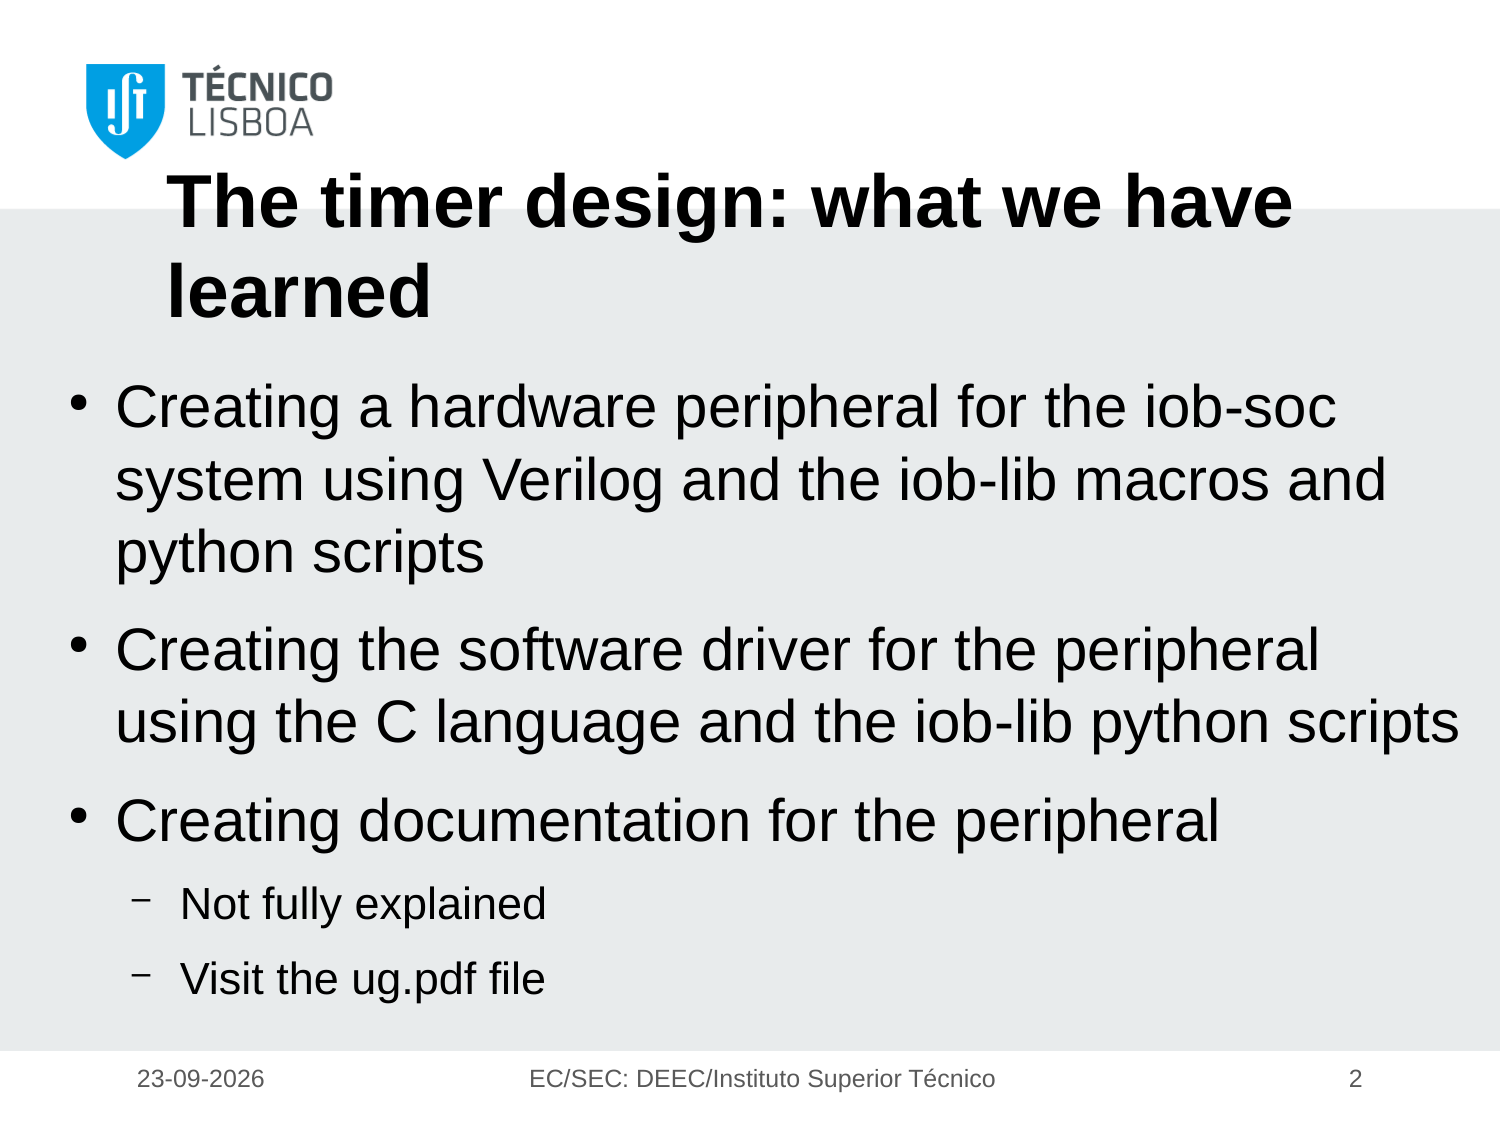

# The timer design: what we have learned
Creating a hardware peripheral for the iob-soc system using Verilog and the iob-lib macros and python scripts
Creating the software driver for the peripheral using the C language and the iob-lib python scripts
Creating documentation for the peripheral
Not fully explained
Visit the ug.pdf file
EC/SEC: DEEC/Instituto Superior Técnico